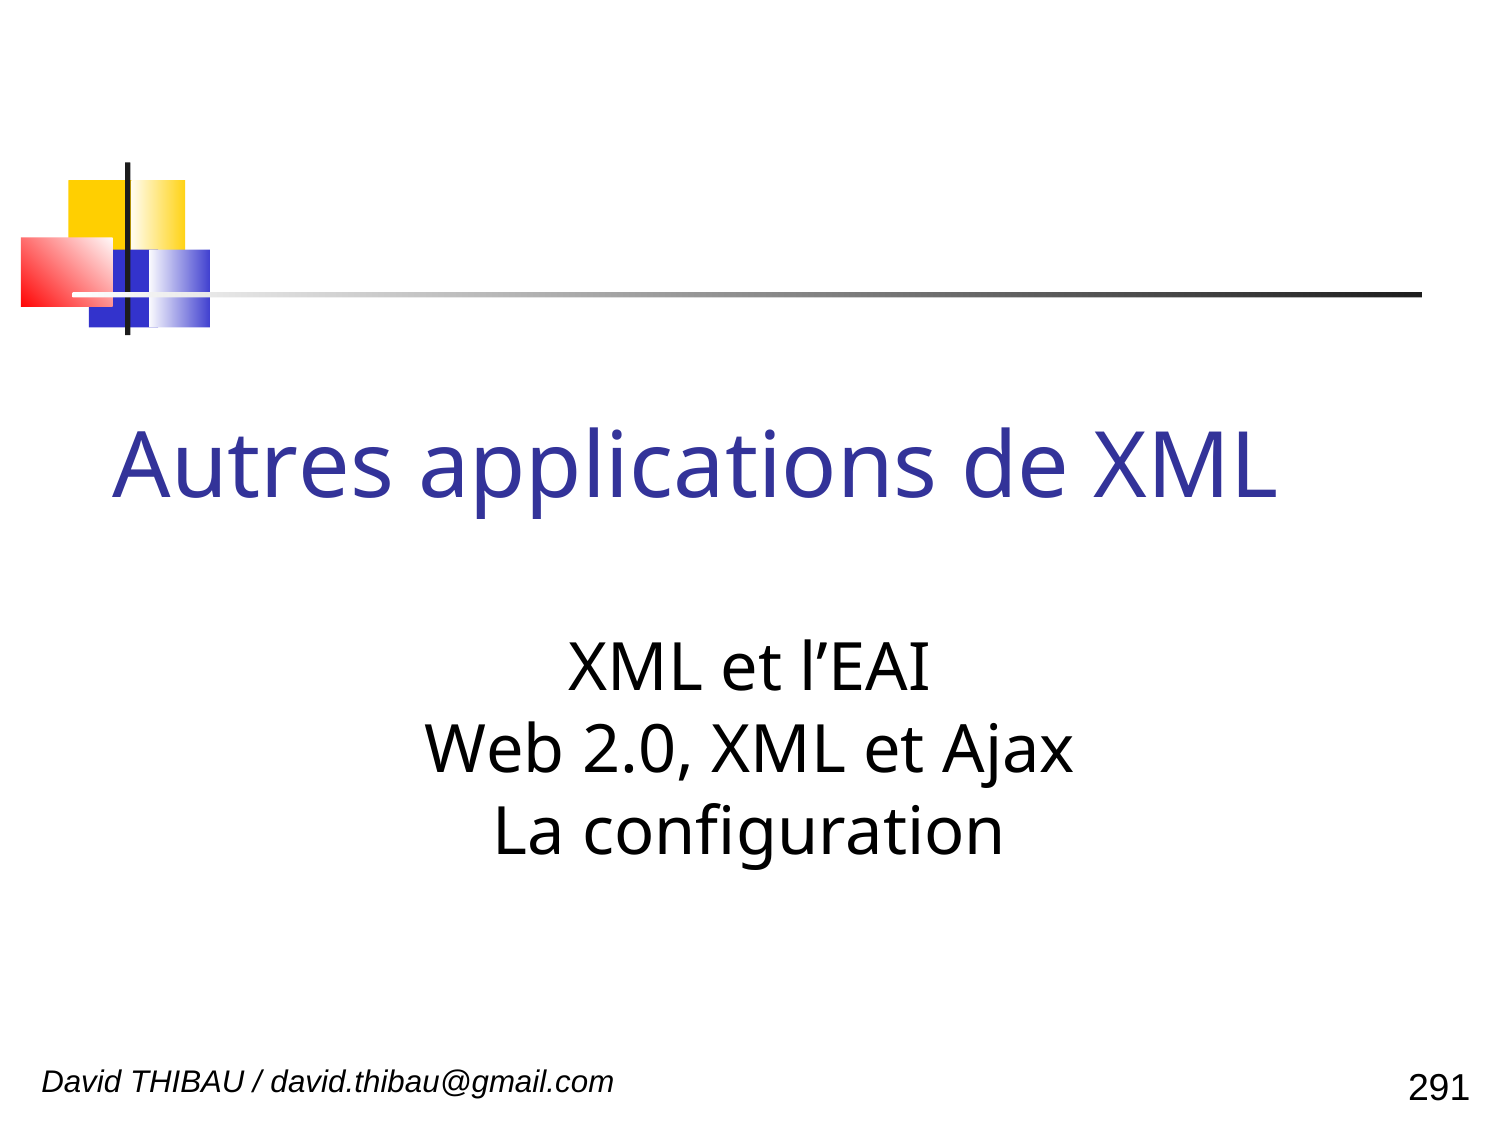

# Autres applications de XML
Autres applications de XML
Autres applications de XML
XML et l’EAI
Web 2.0, XML et Ajax
La configuration